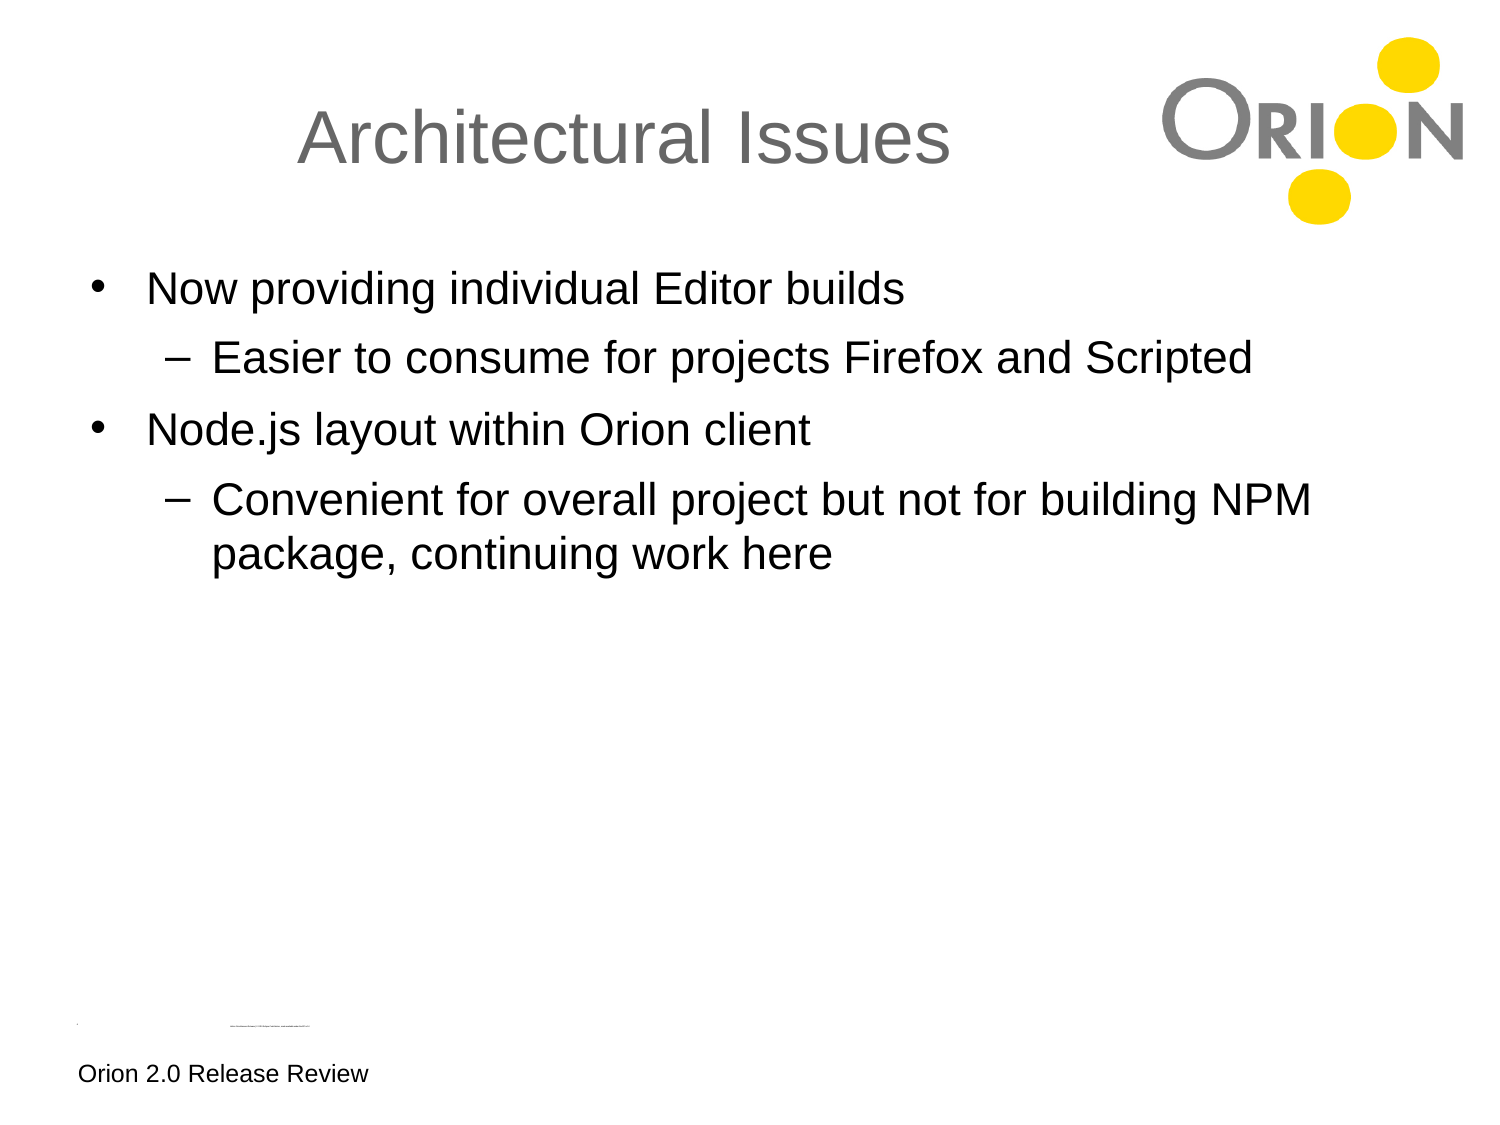

# Architectural Issues
Now providing individual Editor builds
Easier to consume for projects Firefox and Scripted
Node.js layout within Orion client
Convenient for overall project but not for building NPM package, continuing work here
6
Copyright 2011